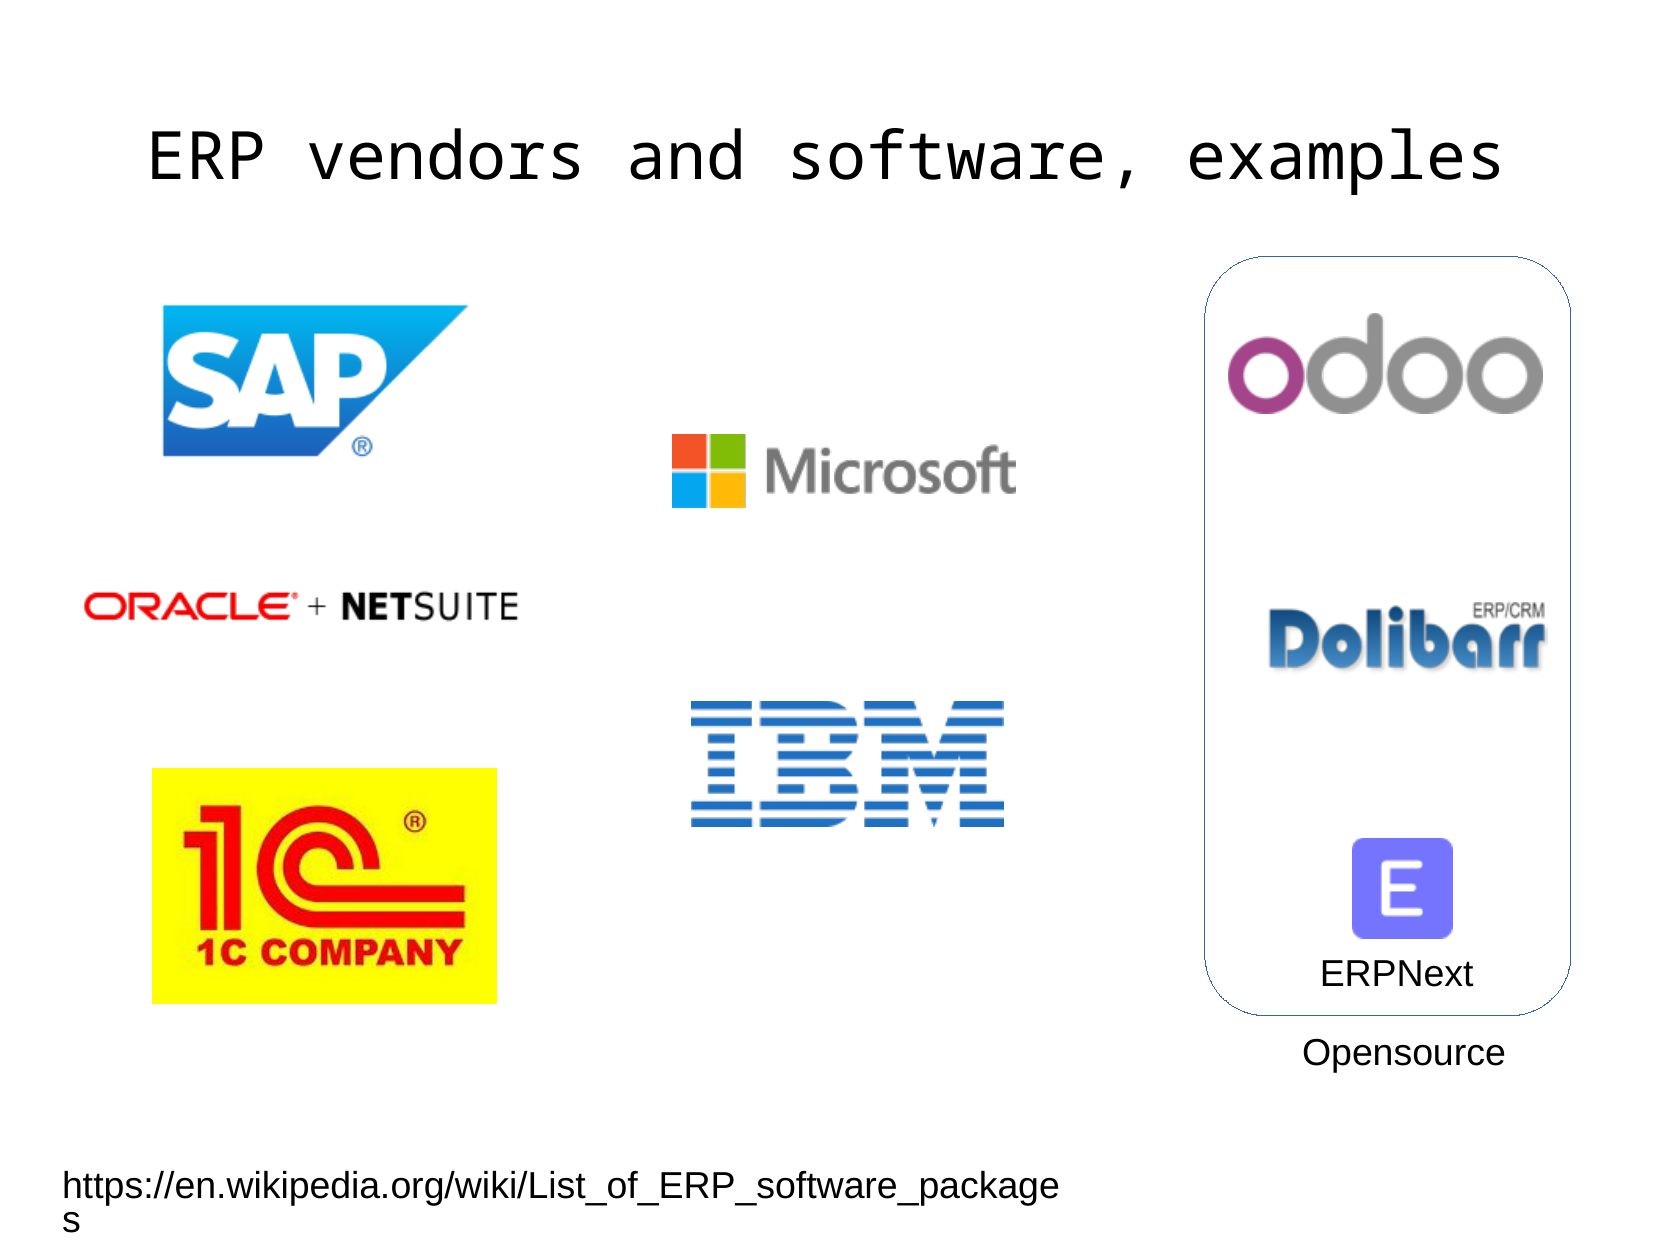

# ERP vendors and software, examples
ERPNext
Opensource
https://en.wikipedia.org/wiki/List_of_ERP_software_packages